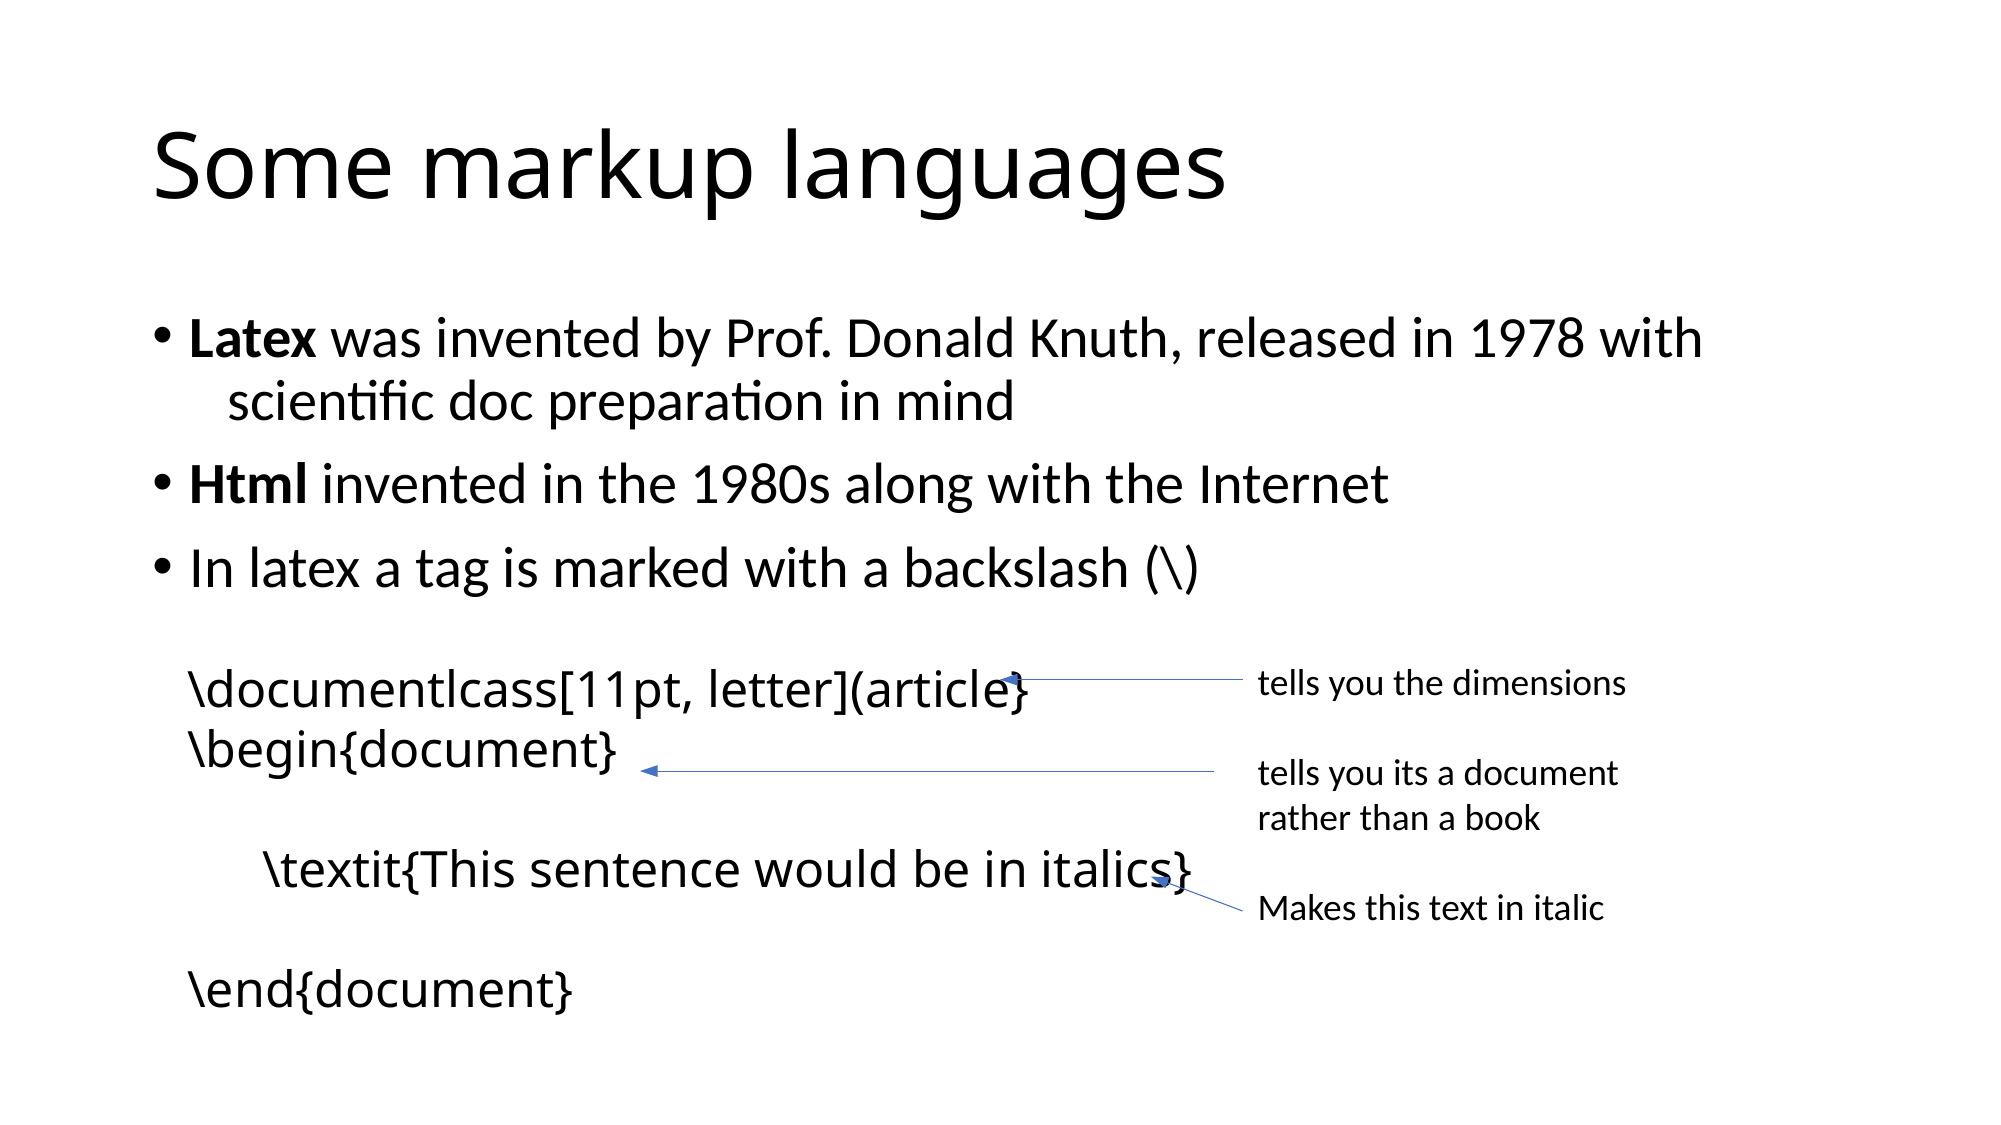

# Some markup languages
Latex was invented by Prof. Donald Knuth, released in 1978 with scientific doc preparation in mind
Html invented in the 1980s along with the Internet
In latex a tag is marked with a backslash (\)
\documentlcass[11pt, letter](article}
\begin{document}
	\textit{This sentence would be in italics}
\end{document}
tells you the dimensions
tells you its a document rather than a book
Makes this text in italic